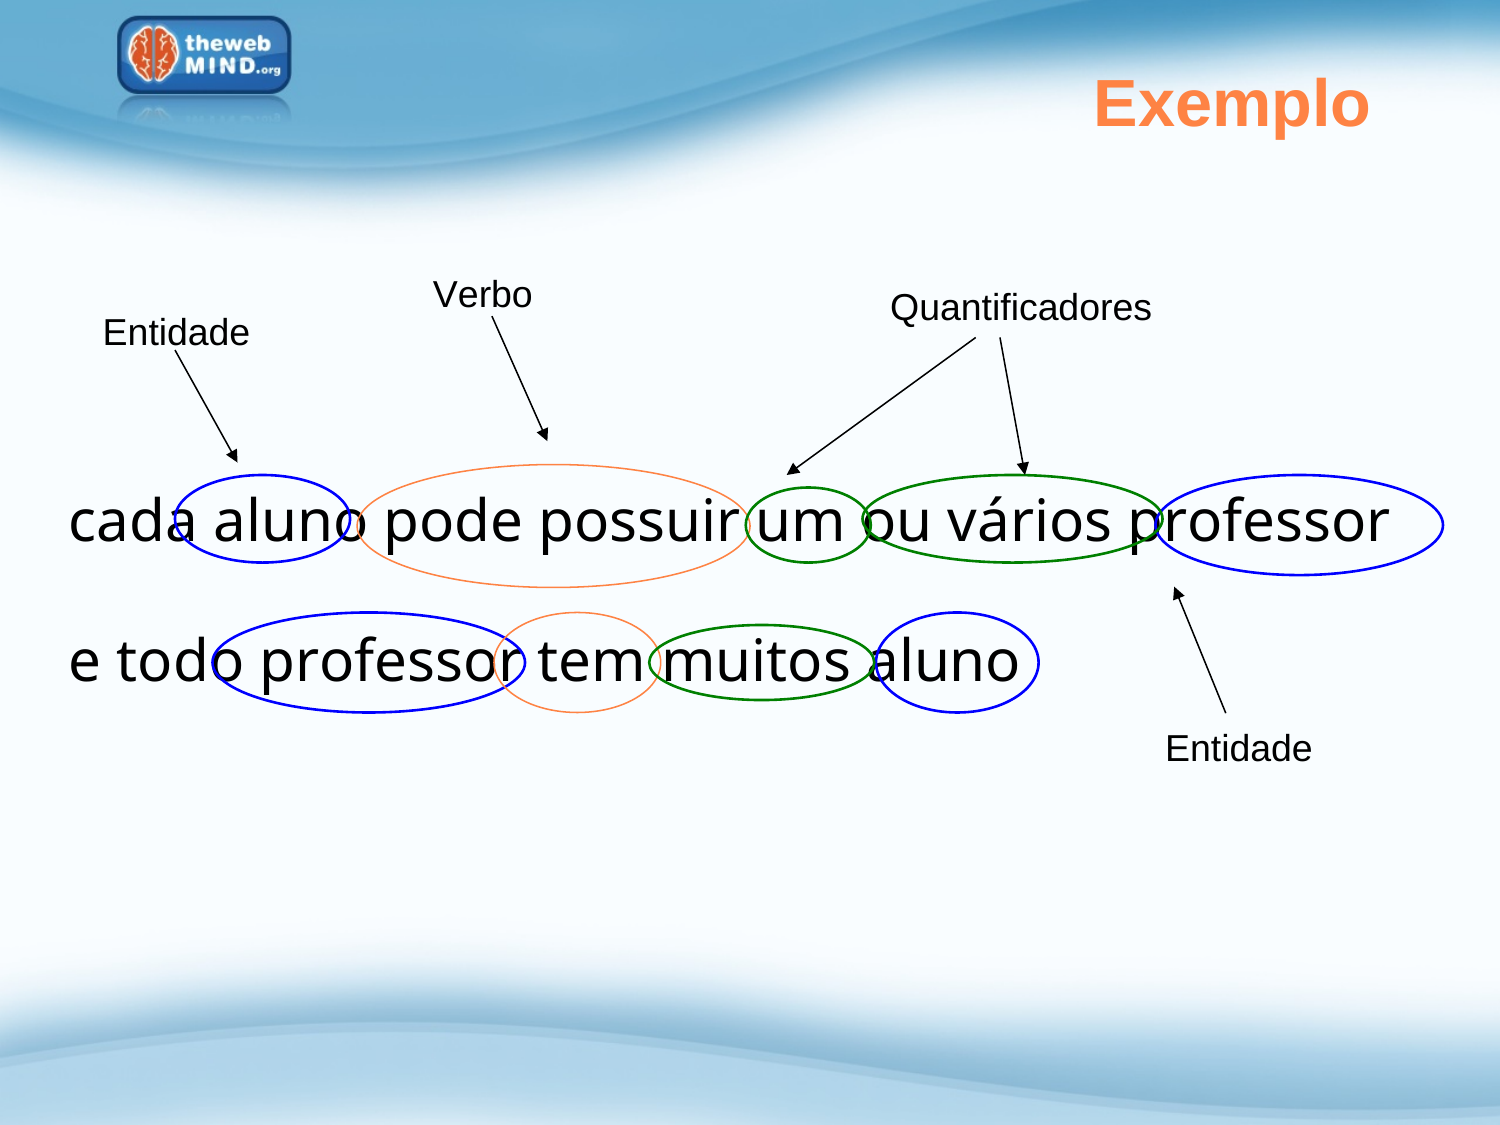

Exemplo
Verbo
Quantificadores
Entidade
Entidade
cada aluno pode possuir um ou vários professor
e todo professor tem muitos aluno